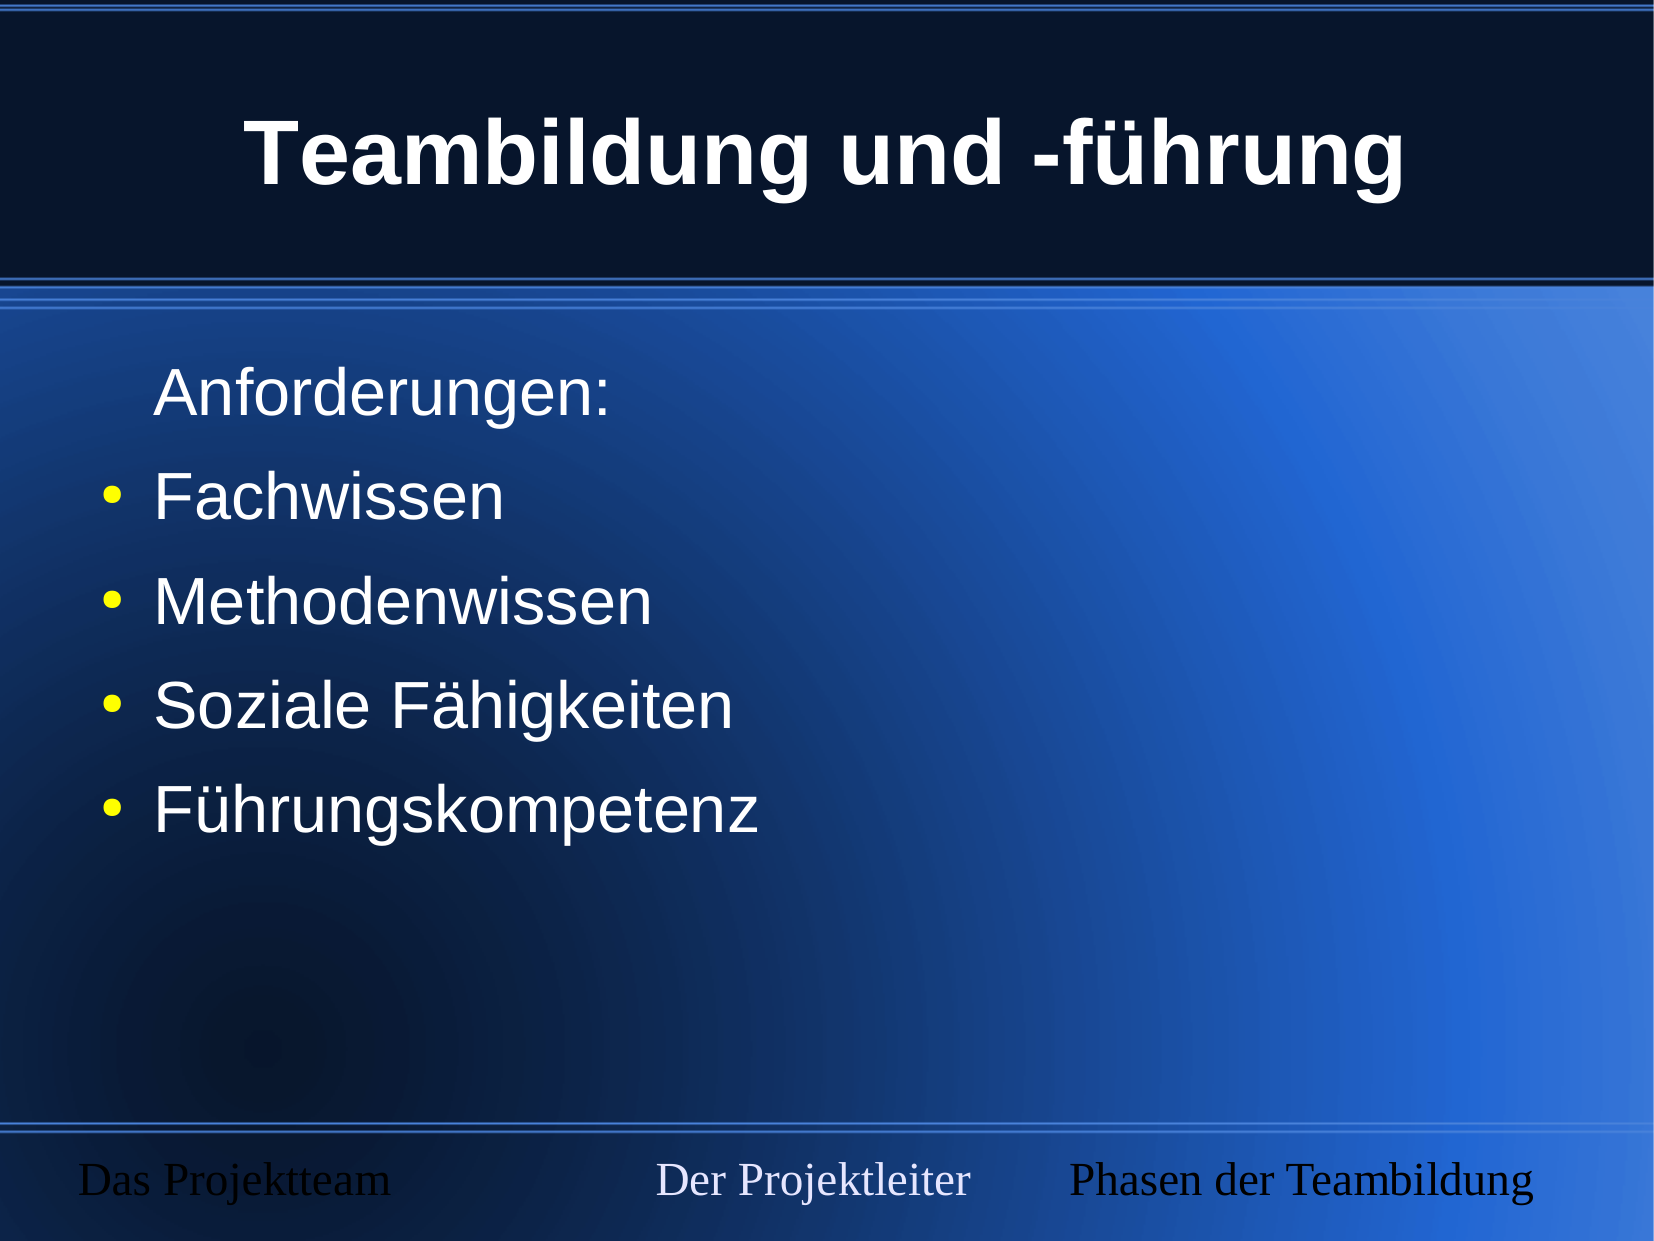

# Teambildung und -führung
Anforderungen:
Fachwissen
Methodenwissen
Soziale Fähigkeiten
Führungskompetenz